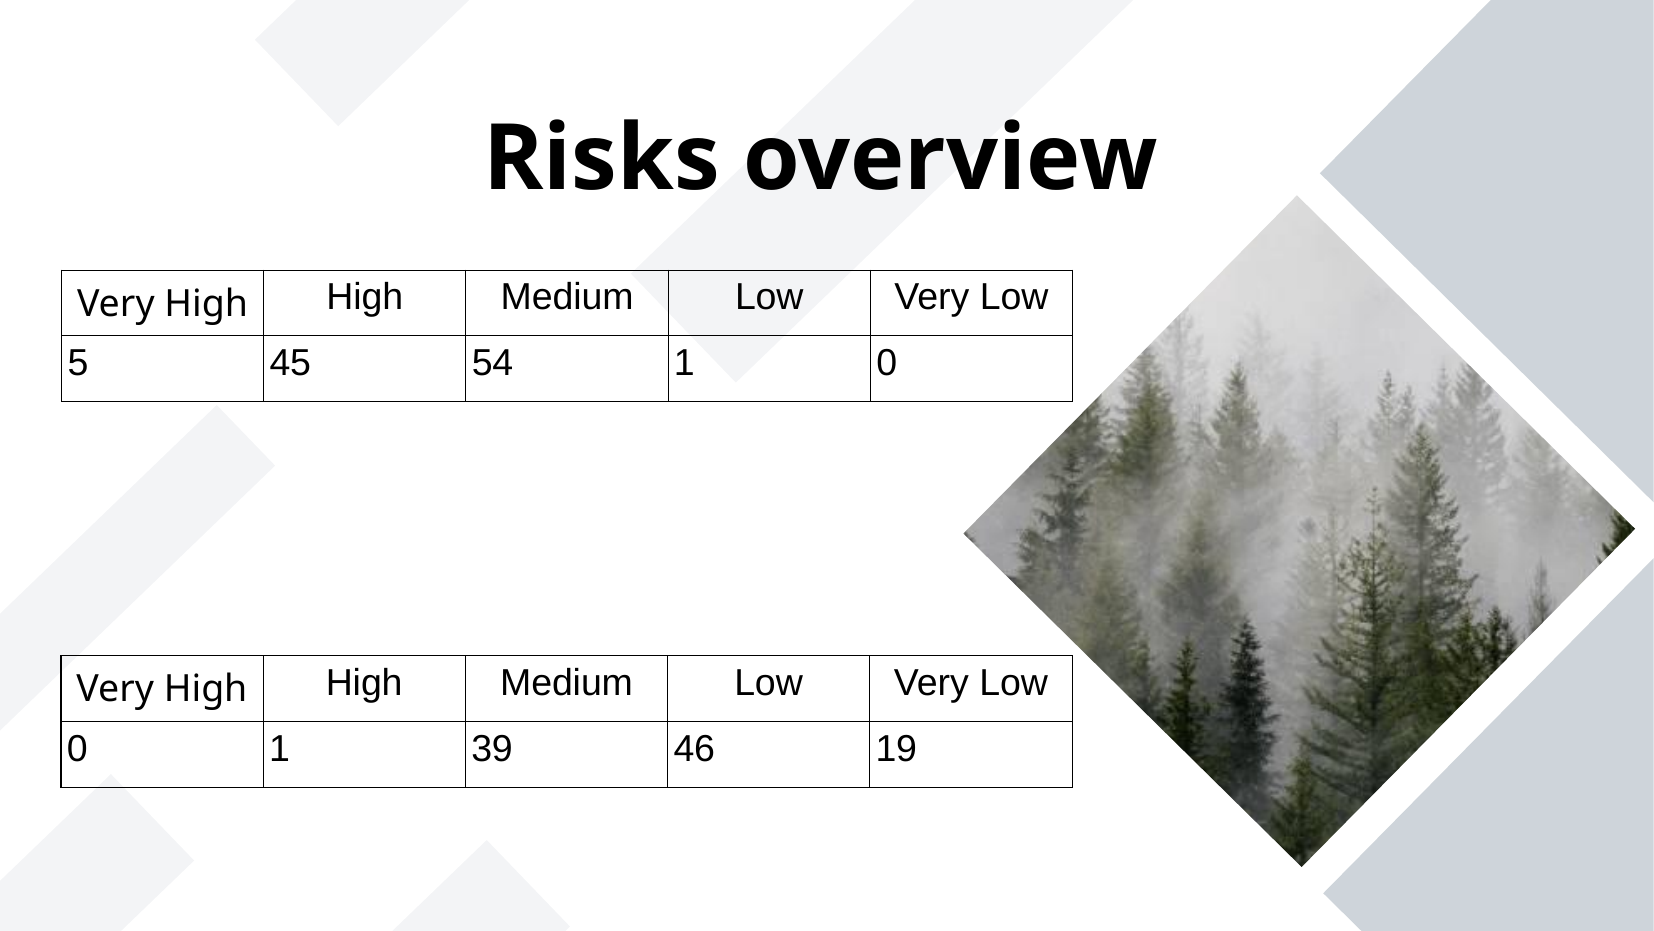

# Risks overview
| Very High | High | Medium | Low | Very Low |
| --- | --- | --- | --- | --- |
| 5 | 45 | 54 | 1 | 0 |
| Very High | High | Medium | Low | Very Low |
| --- | --- | --- | --- | --- |
| 0 | 1 | 39 | 46 | 19 |